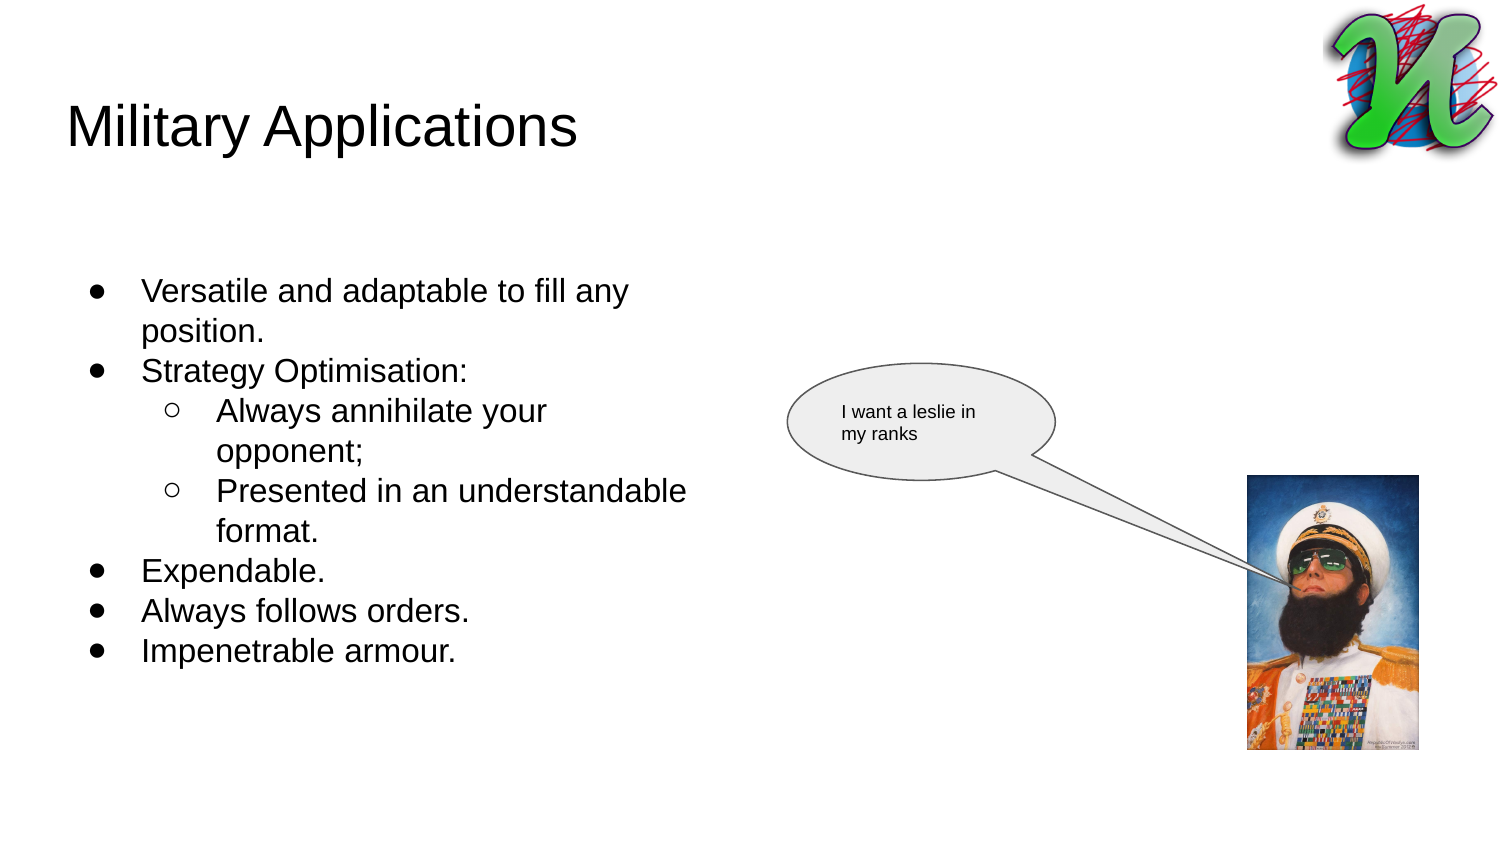

# Military Applications
Versatile and adaptable to fill any position.
Strategy Optimisation:
Always annihilate your opponent;
Presented in an understandable format.
Expendable.
Always follows orders.
Impenetrable armour.
I want a leslie in my ranks